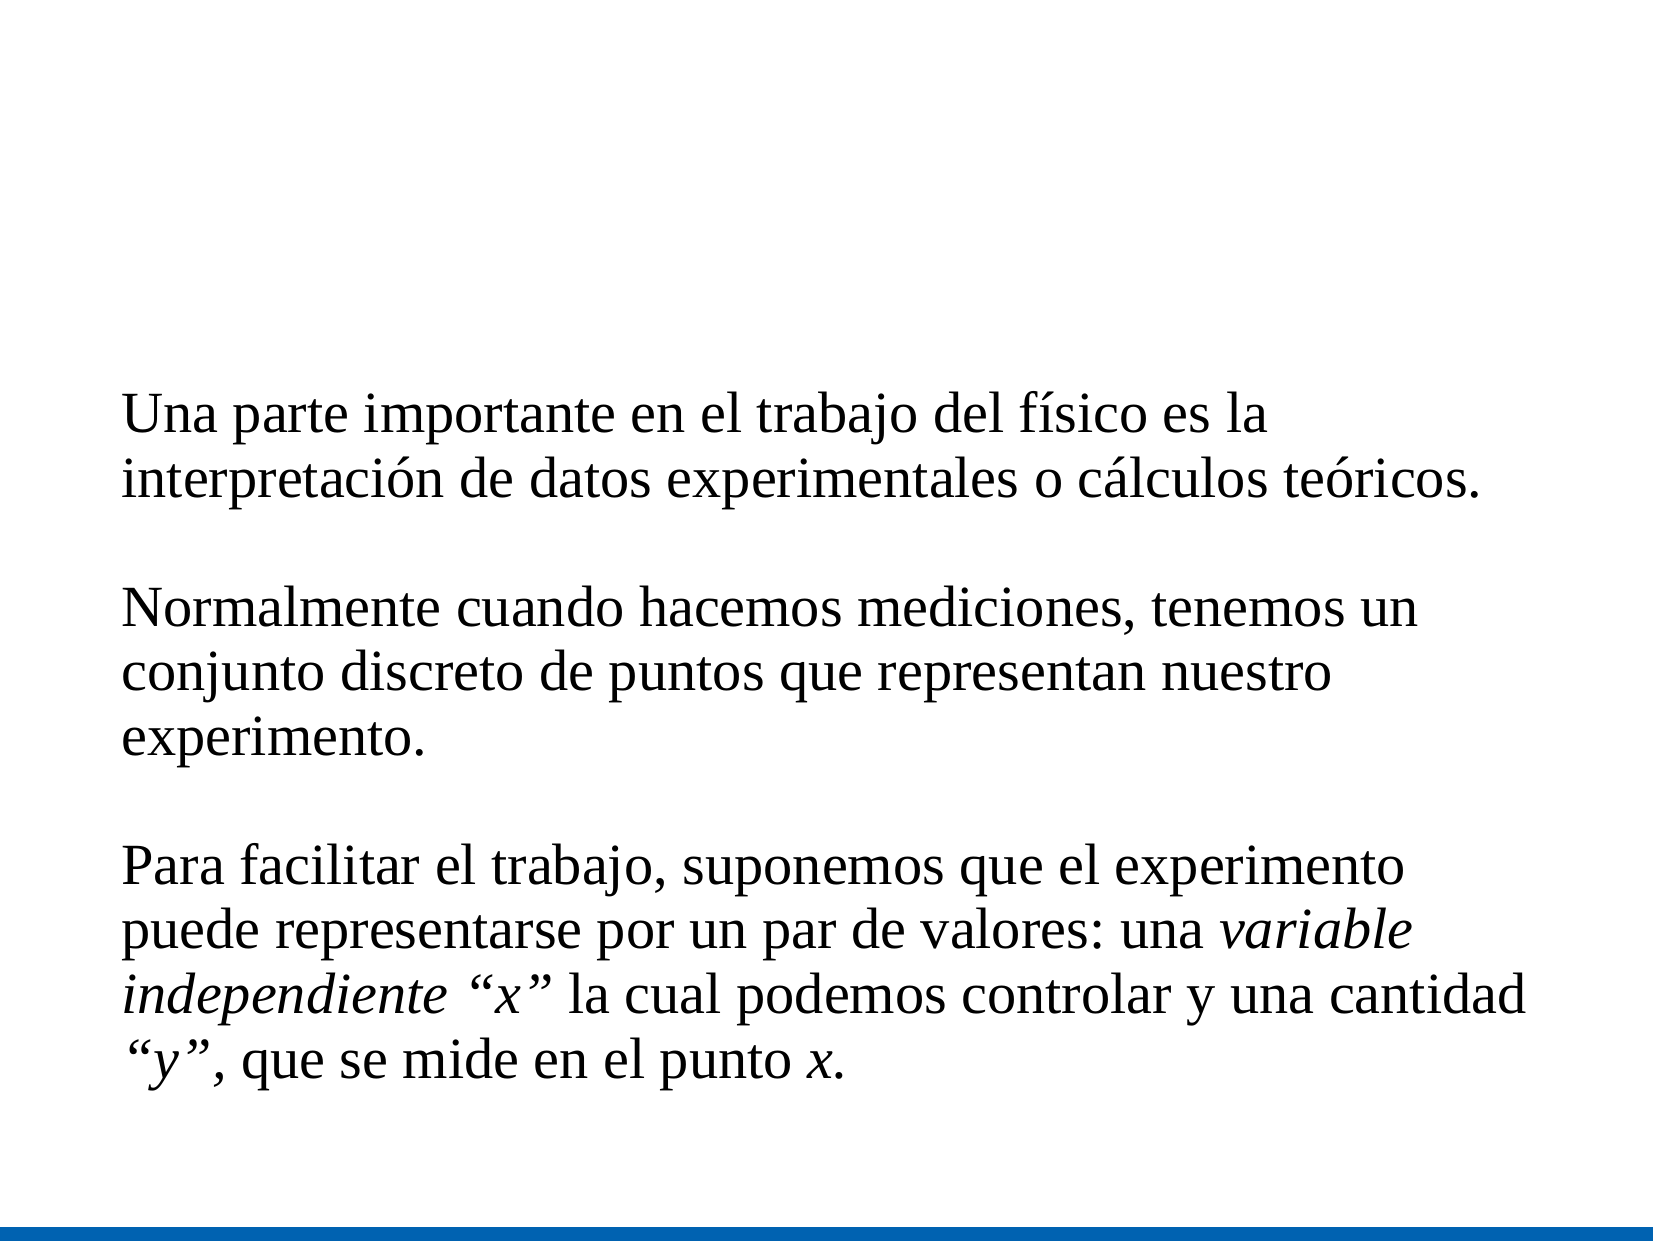

#
Una parte importante en el trabajo del físico es la interpretación de datos experimentales o cálculos teóricos.
Normalmente cuando hacemos mediciones, tenemos un conjunto discreto de puntos que representan nuestro experimento.
Para facilitar el trabajo, suponemos que el experimento puede representarse por un par de valores: una variable independiente “x” la cual podemos controlar y una cantidad “y”, que se mide en el punto x.